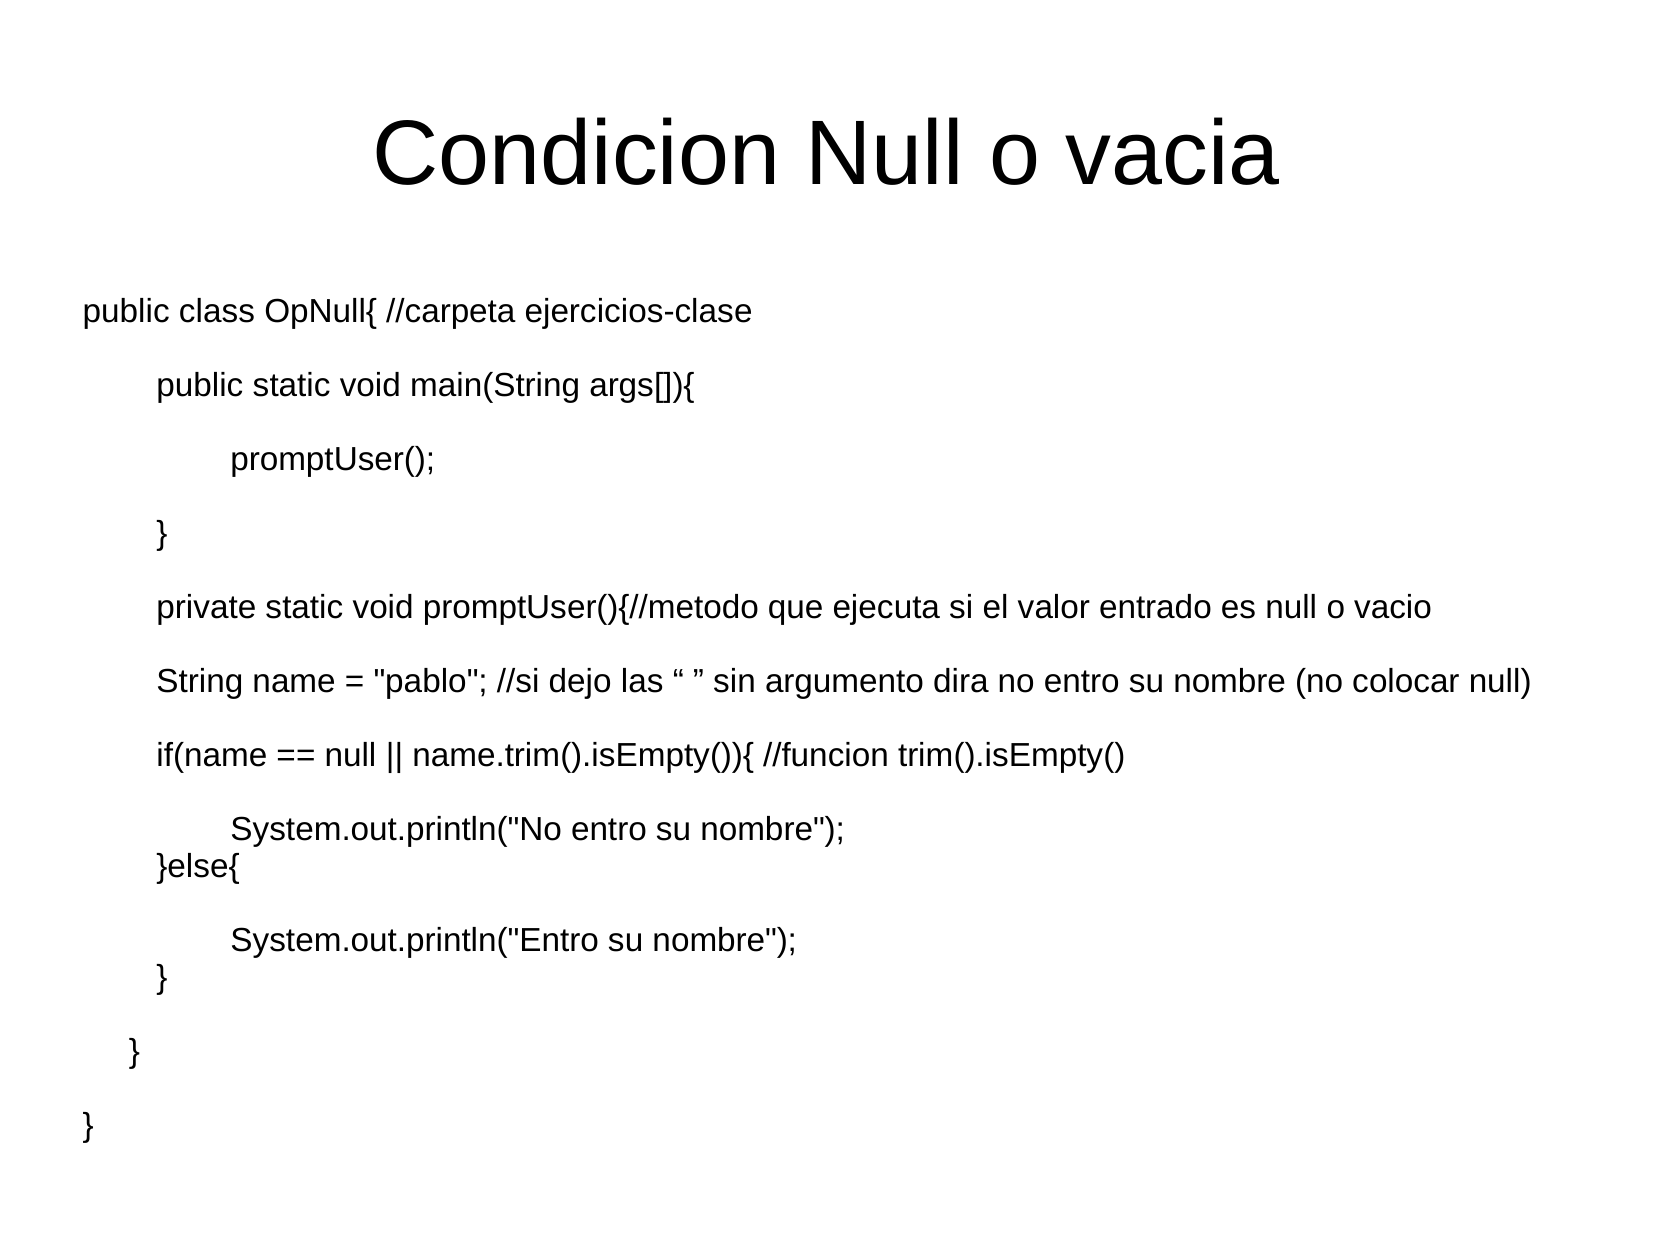

# Condicion Null o vacia
public class OpNull{ //carpeta ejercicios-clase
	public static void main(String args[]){
		promptUser();
	}
	private static void promptUser(){//metodo que ejecuta si el valor entrado es null o vacio
	String name = "pablo"; //si dejo las “ ” sin argumento dira no entro su nombre (no colocar null)
	if(name == null || name.trim().isEmpty()){ //funcion trim().isEmpty()
		System.out.println("No entro su nombre");
	}else{
		System.out.println("Entro su nombre");
	}
 }
}